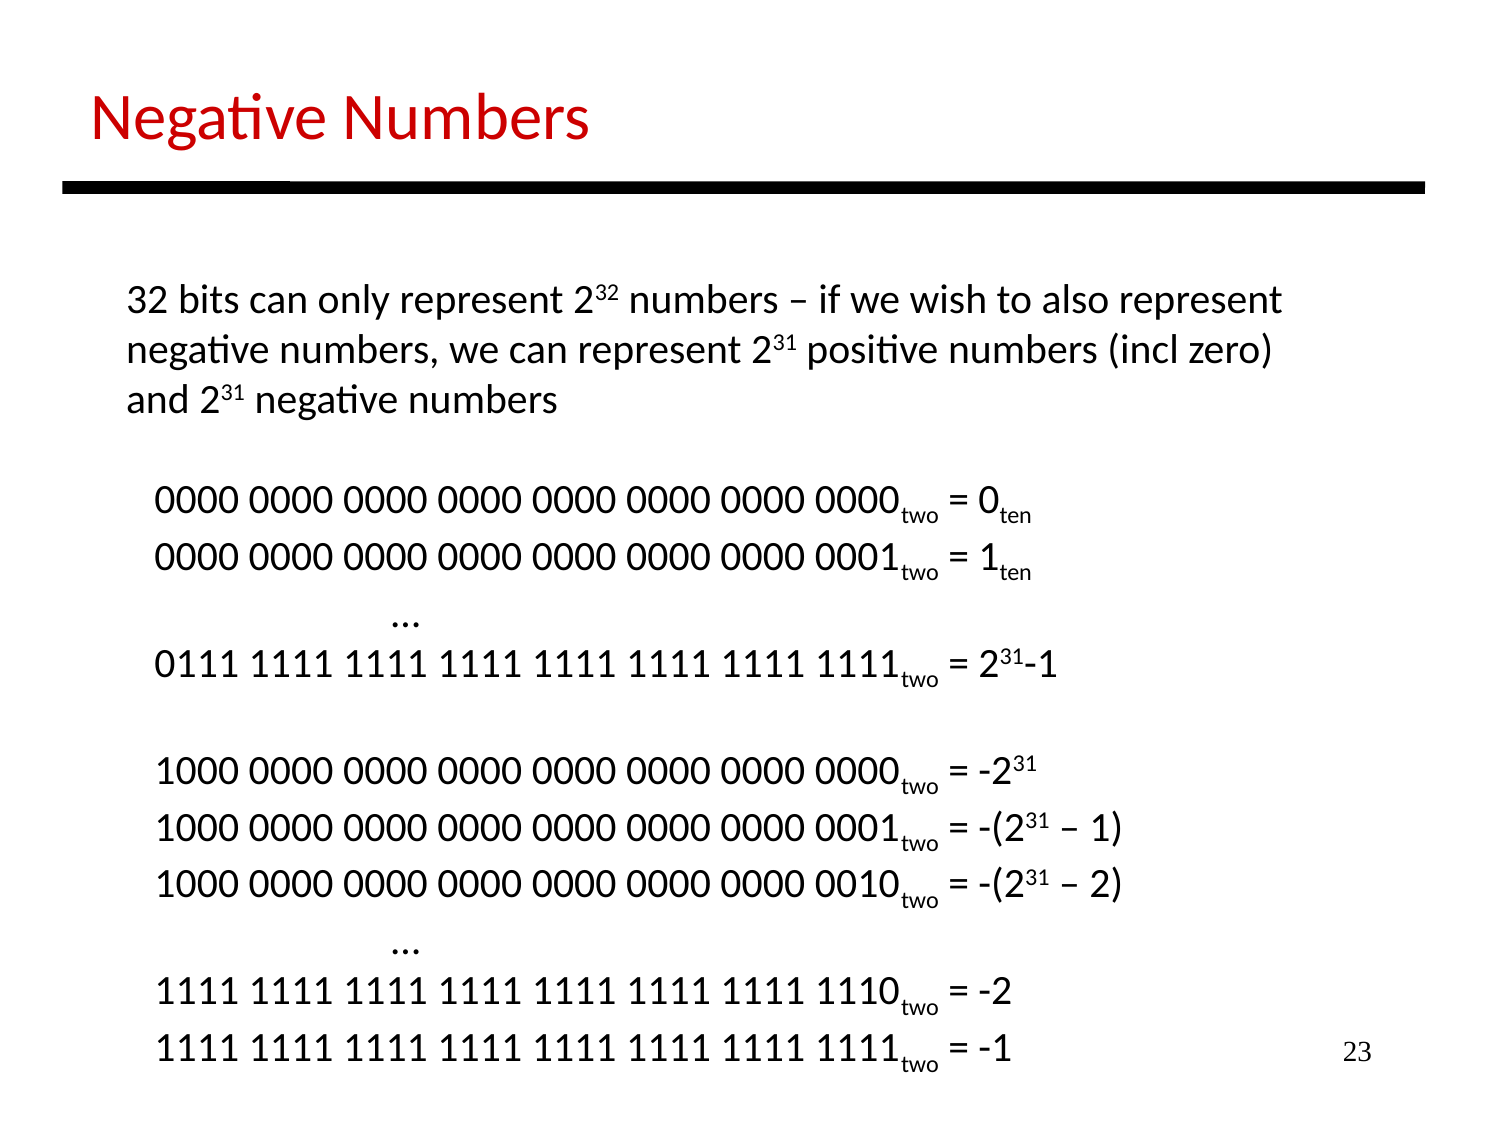

Negative Numbers
 32 bits can only represent 232 numbers – if we wish to also represent
 negative numbers, we can represent 231 positive numbers (incl zero)
 and 231 negative numbers
 0000 0000 0000 0000 0000 0000 0000 0000two = 0ten
 0000 0000 0000 0000 0000 0000 0000 0001two = 1ten
 …
 0111 1111 1111 1111 1111 1111 1111 1111two = 231-1
 1000 0000 0000 0000 0000 0000 0000 0000two = -231
 1000 0000 0000 0000 0000 0000 0000 0001two = -(231 – 1)
 1000 0000 0000 0000 0000 0000 0000 0010two = -(231 – 2)
 …
 1111 1111 1111 1111 1111 1111 1111 1110two = -2
 1111 1111 1111 1111 1111 1111 1111 1111two = -1